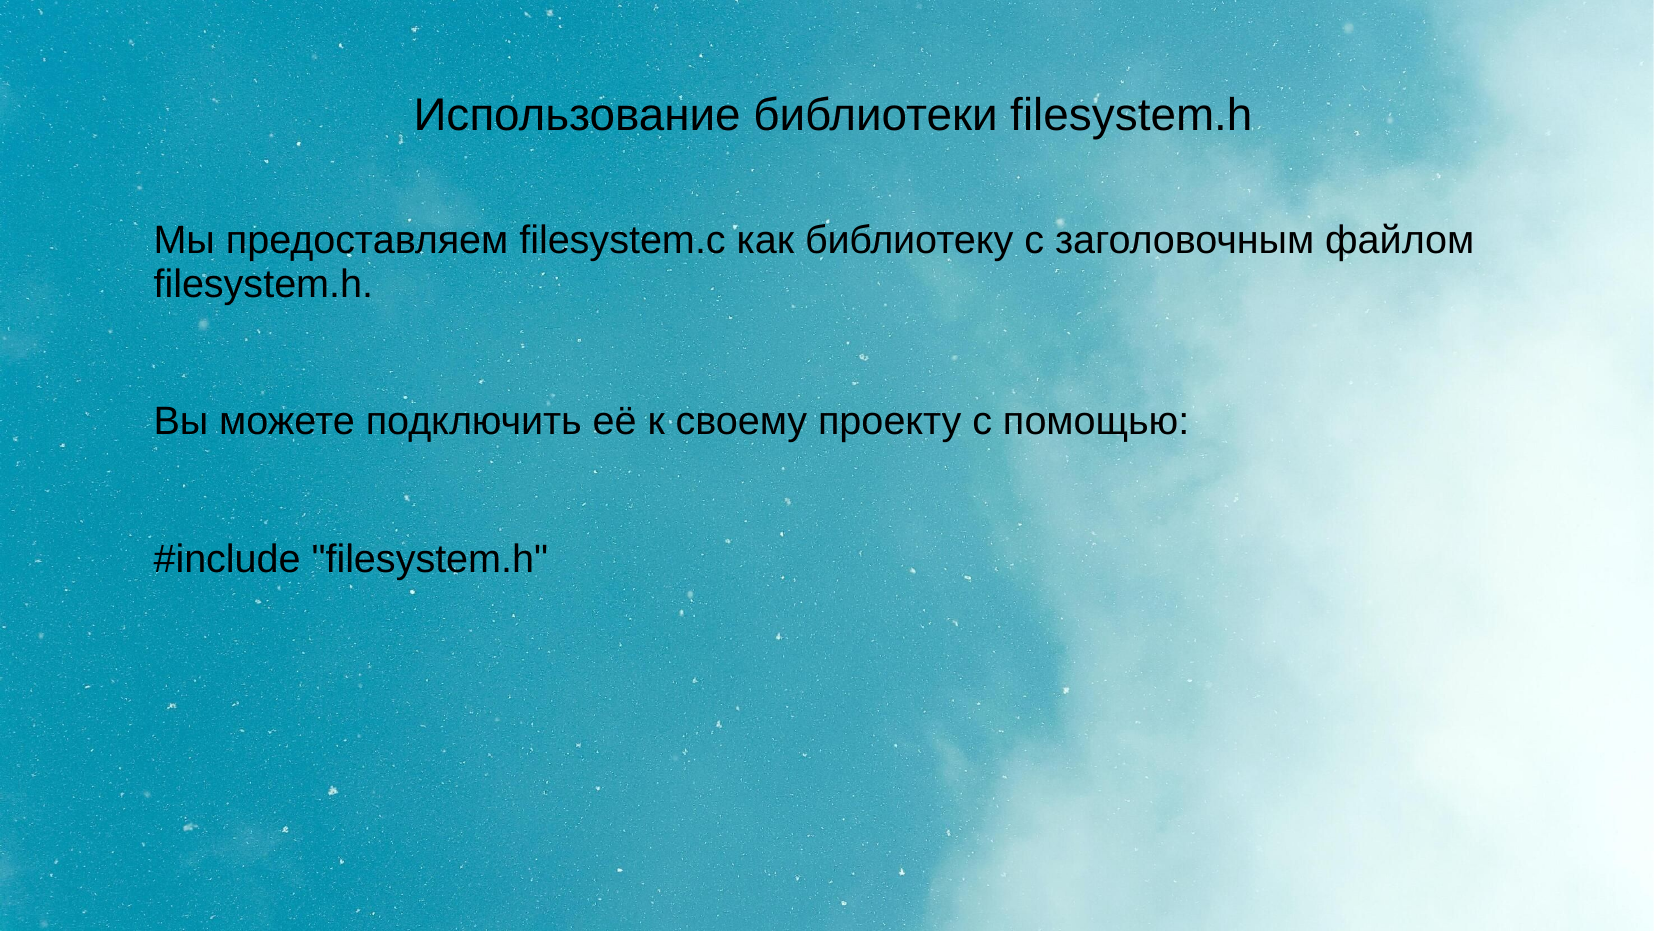

# Использование библиотеки filesystem.h
Мы предоставляем filesystem.c как библиотеку с заголовочным файлом filesystem.h.
Вы можете подключить её к своему проекту с помощью:
#include "filesystem.h"